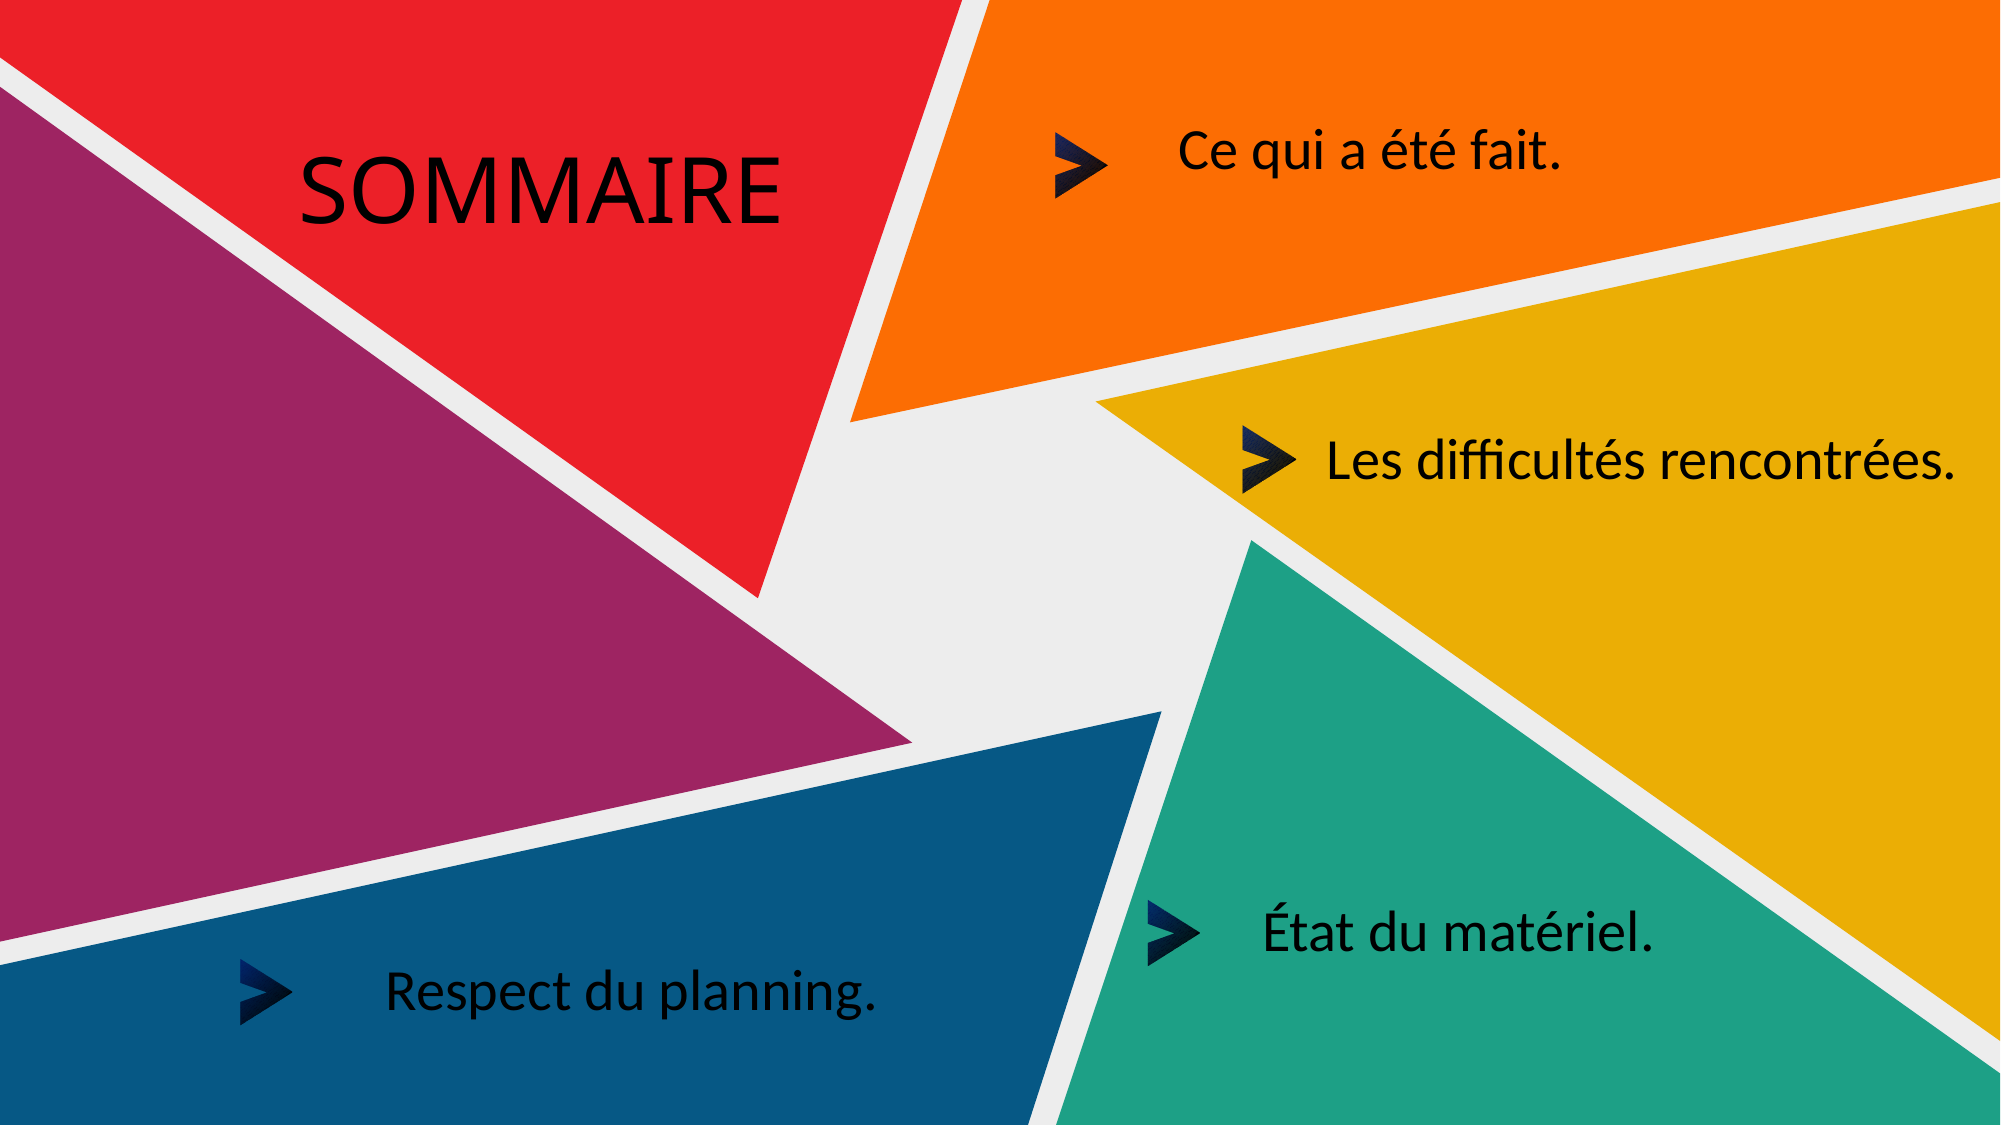

SOMMAIRE
# Ce qui a été fait.
 Les difficultés rencontrées.
État du matériel.
Respect du planning.